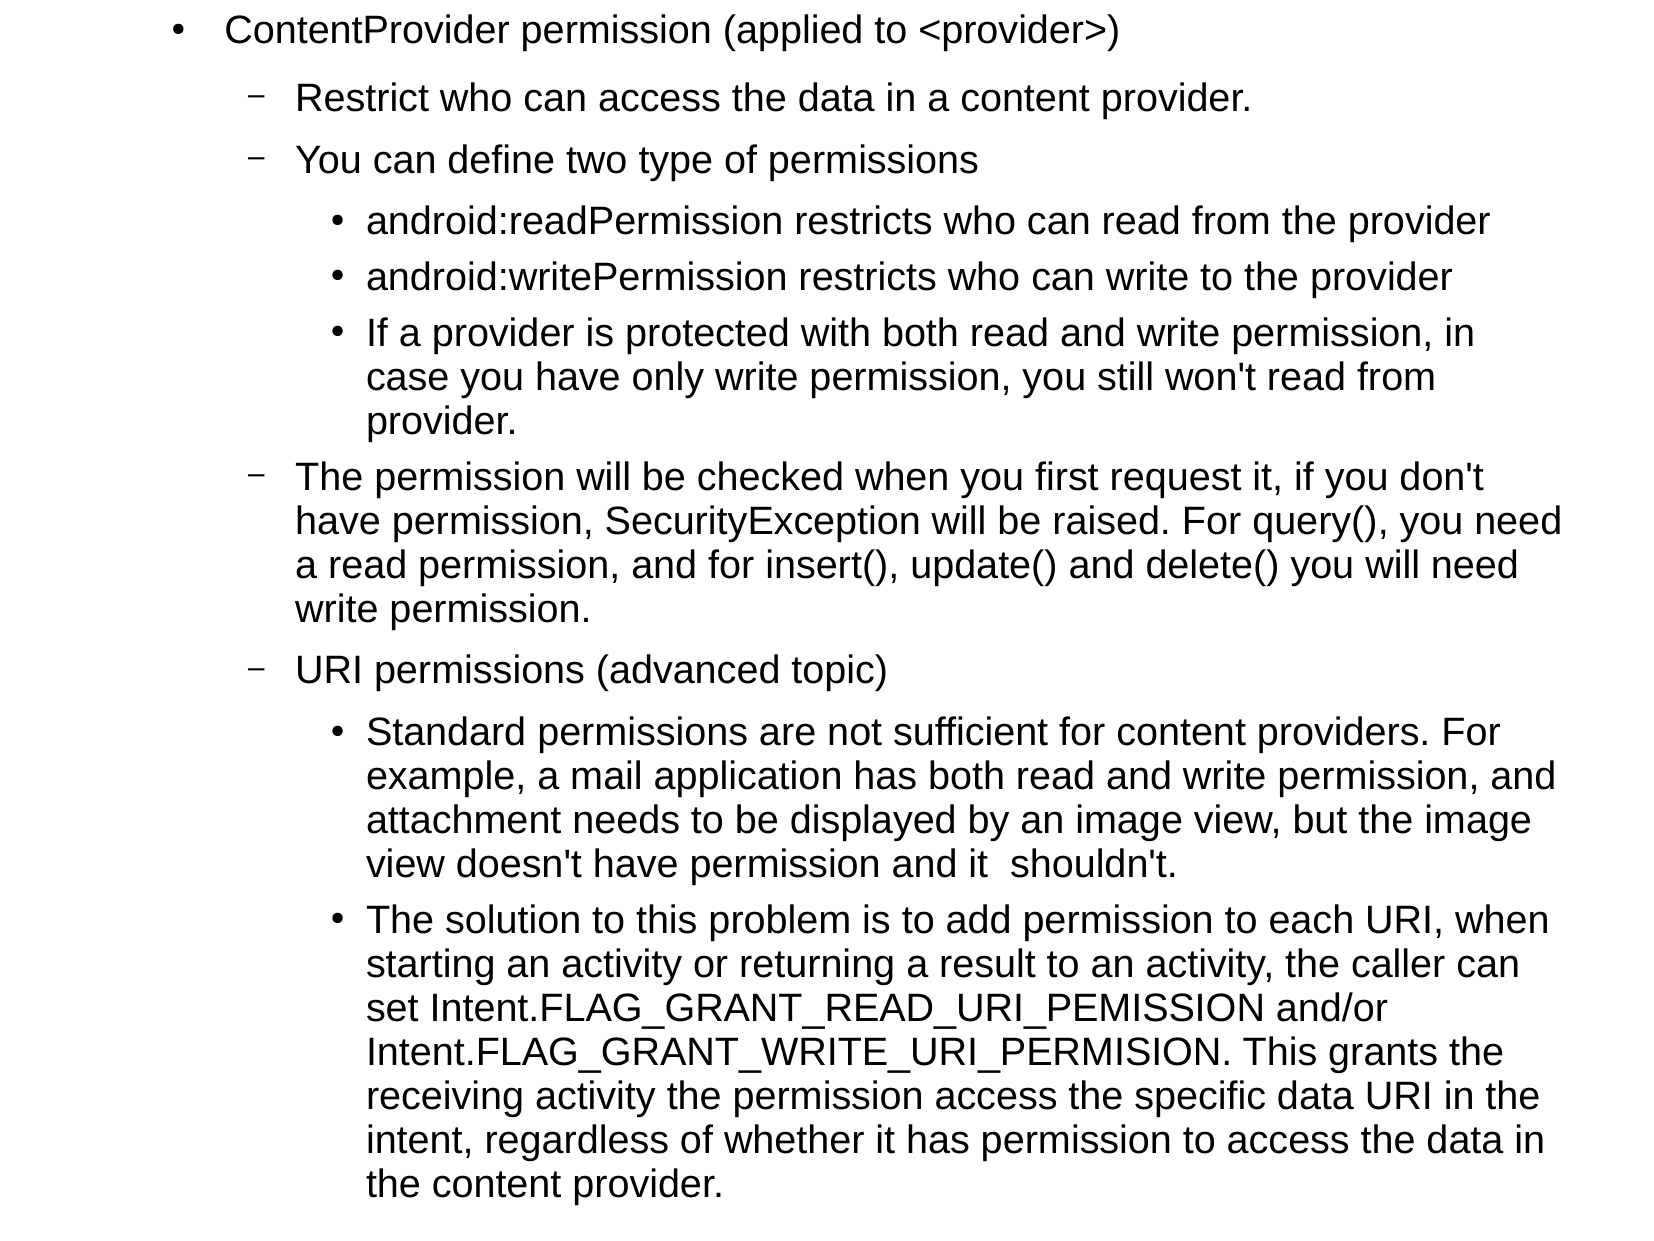

# ContentProvider permission (applied to <provider>)
Restrict who can access the data in a content provider.
You can define two type of permissions
android:readPermission restricts who can read from the provider
android:writePermission restricts who can write to the provider
If a provider is protected with both read and write permission, in case you have only write permission, you still won't read from provider.
The permission will be checked when you first request it, if you don't have permission, SecurityException will be raised. For query(), you need a read permission, and for insert(), update() and delete() you will need write permission.
URI permissions (advanced topic)
Standard permissions are not sufficient for content providers. For example, a mail application has both read and write permission, and attachment needs to be displayed by an image view, but the image view doesn't have permission and it shouldn't.
The solution to this problem is to add permission to each URI, when starting an activity or returning a result to an activity, the caller can set Intent.FLAG_GRANT_READ_URI_PEMISSION and/or Intent.FLAG_GRANT_WRITE_URI_PERMISION. This grants the receiving activity the permission access the specific data URI in the intent, regardless of whether it has permission to access the data in the content provider.